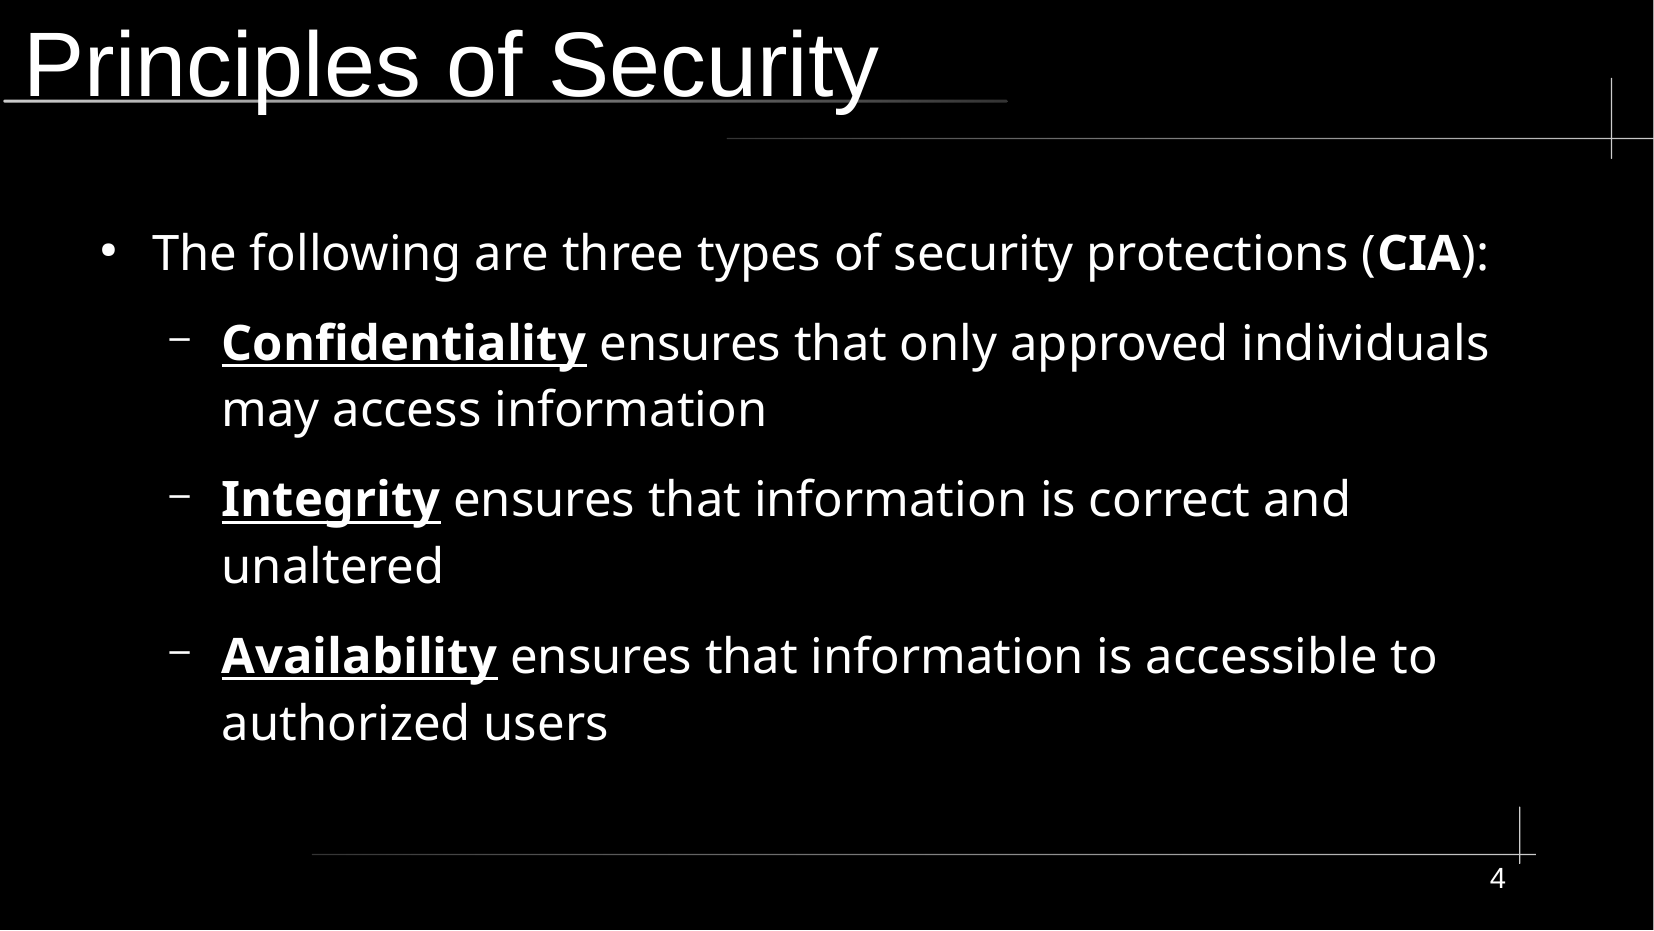

# Principles of Security
The following are three types of security protections (CIA):
Confidentiality ensures that only approved individuals may access information
Integrity ensures that information is correct and unaltered
Availability ensures that information is accessible to authorized users
4